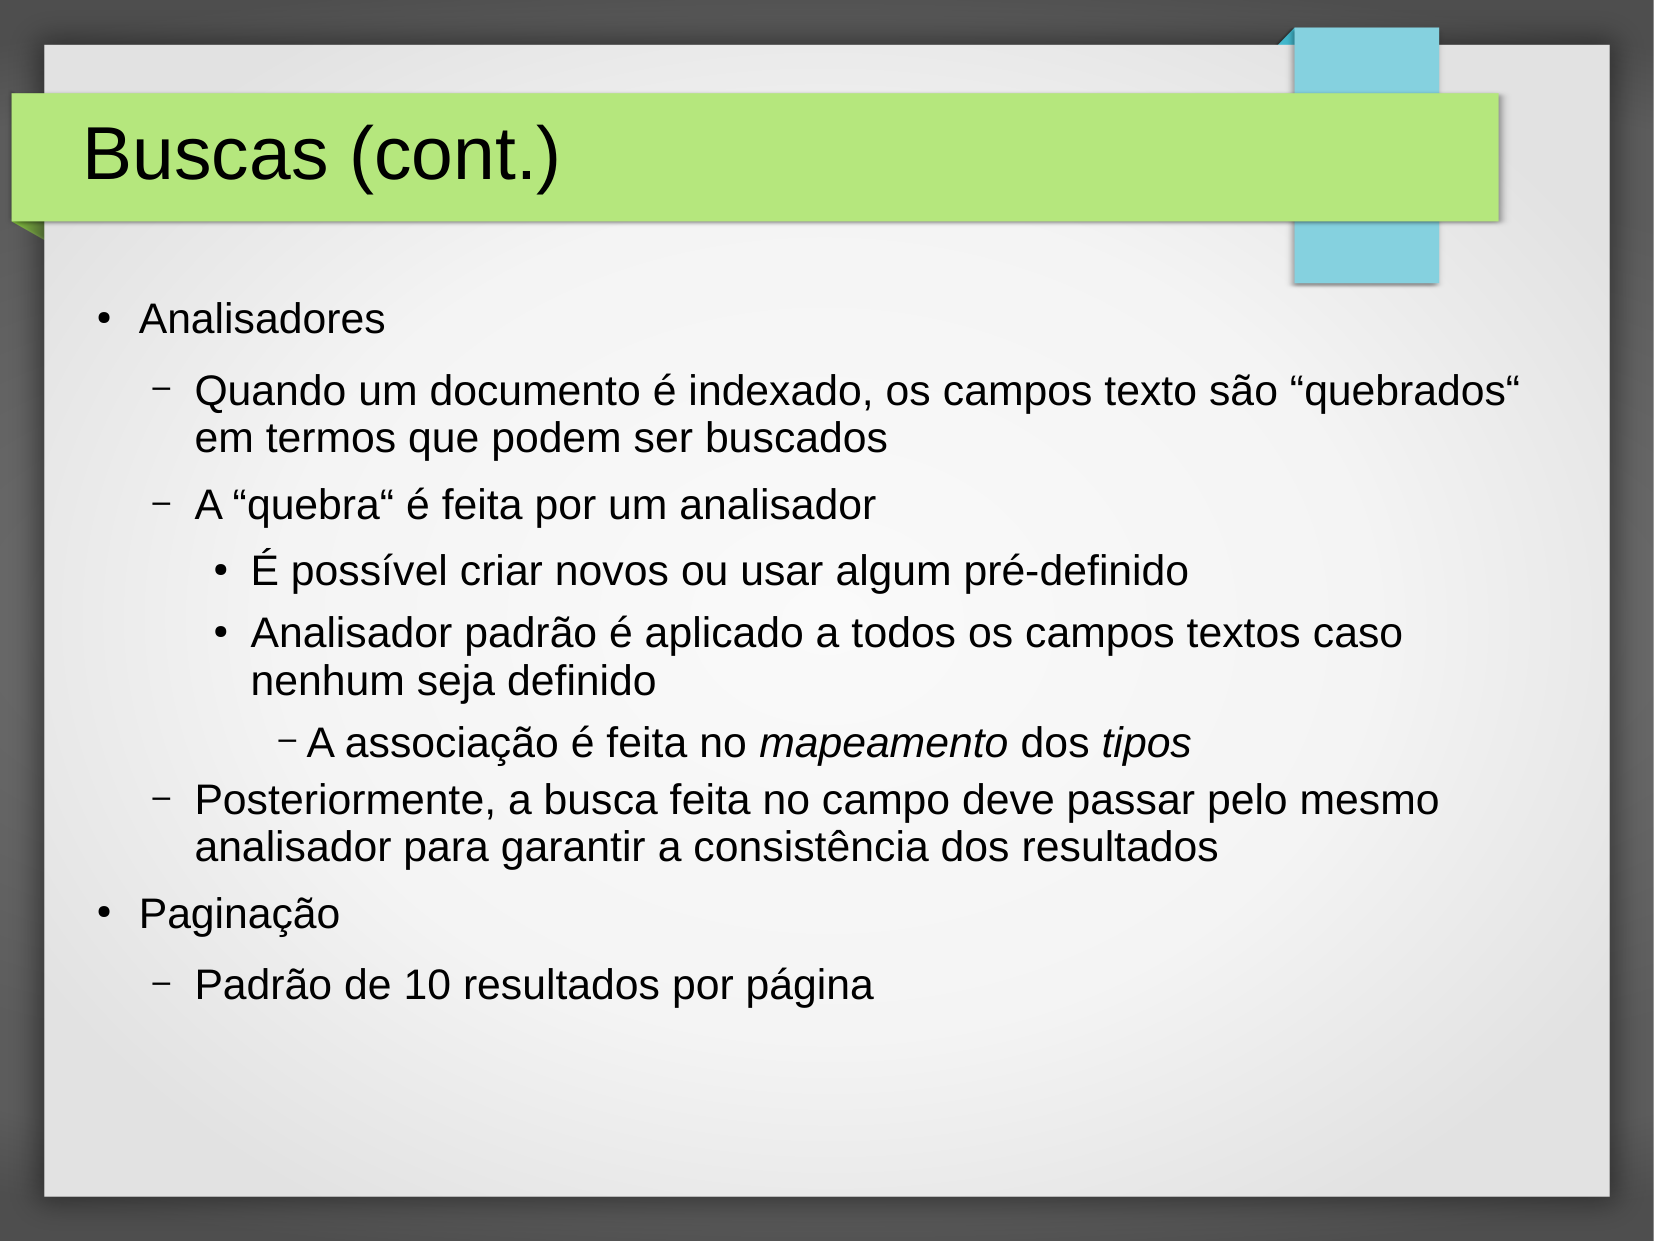

# Buscas (cont.)
Analisadores
Quando um documento é indexado, os campos texto são “quebrados“ em termos que podem ser buscados
A “quebra“ é feita por um analisador
É possível criar novos ou usar algum pré-definido
Analisador padrão é aplicado a todos os campos textos caso nenhum seja definido
A associação é feita no mapeamento dos tipos
Posteriormente, a busca feita no campo deve passar pelo mesmo analisador para garantir a consistência dos resultados
Paginação
Padrão de 10 resultados por página